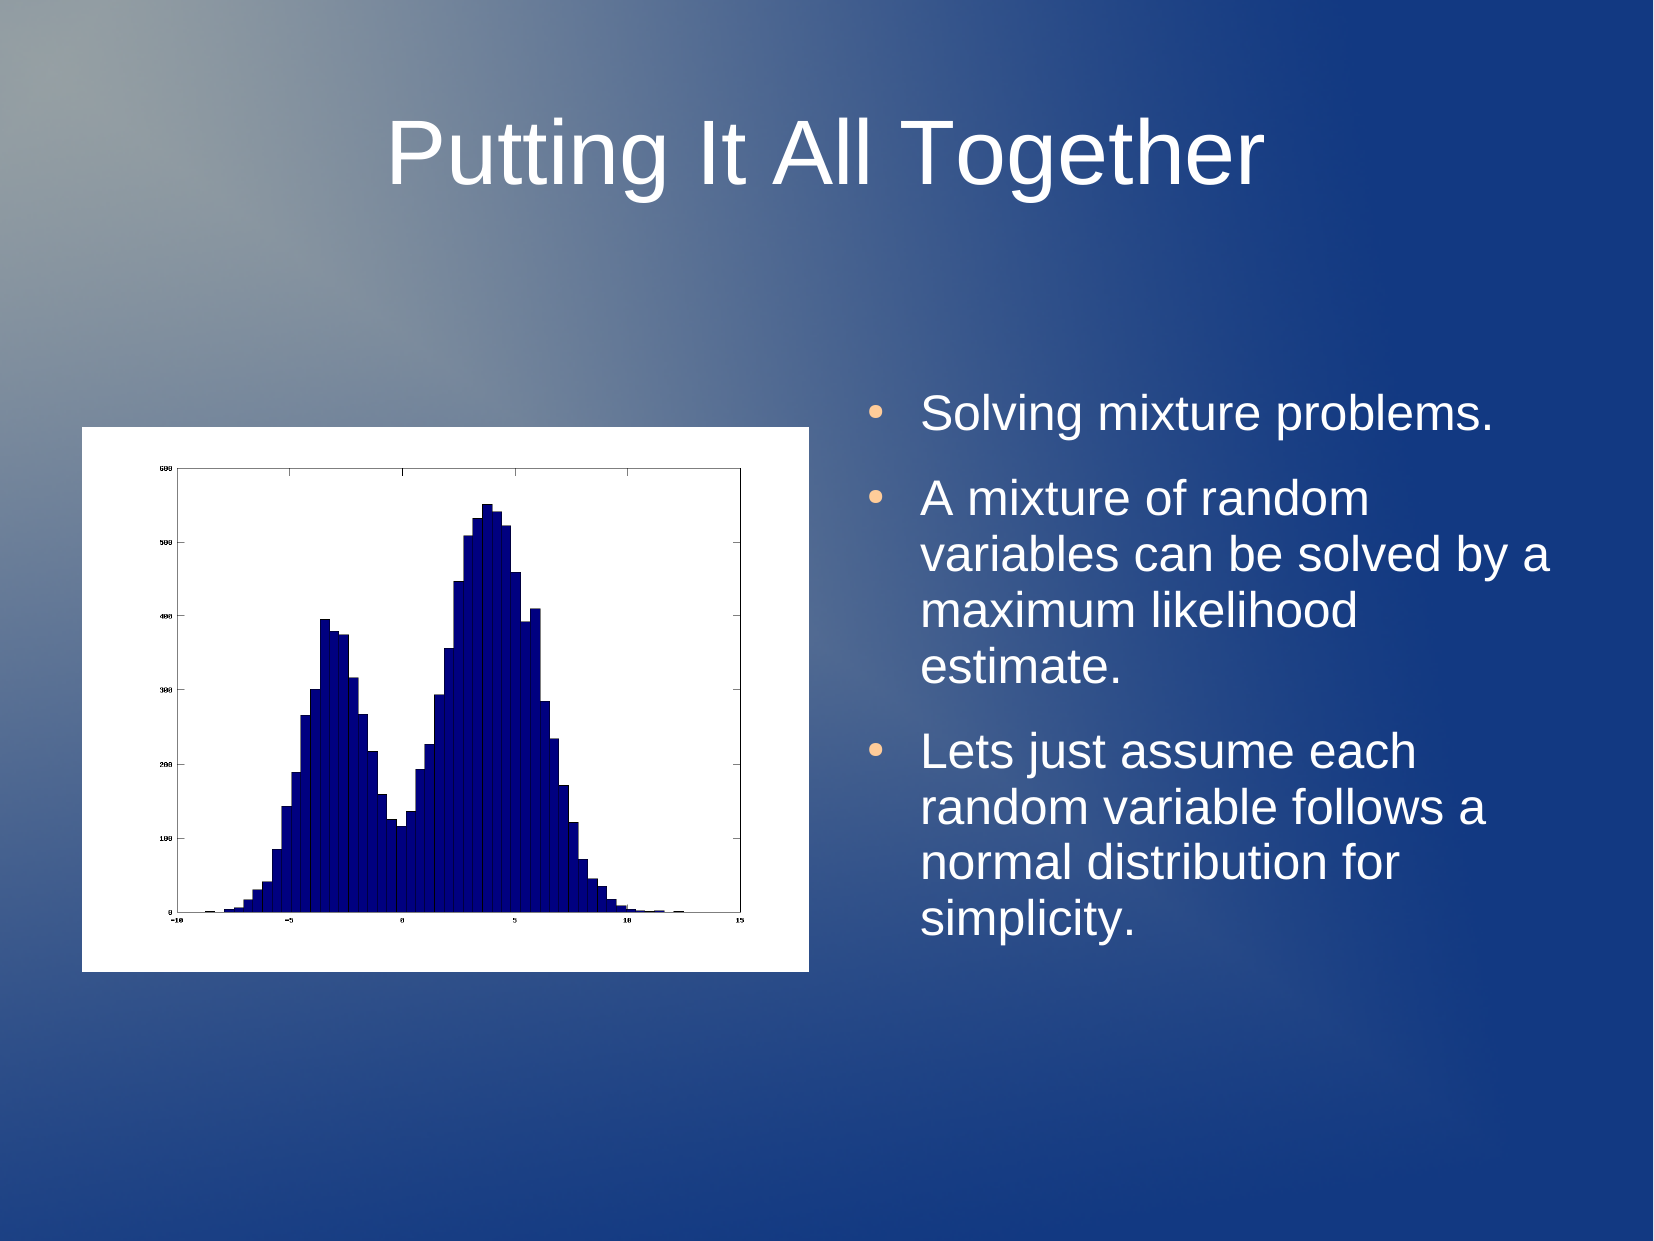

# Putting It All Together
Solving mixture problems.
A mixture of random variables can be solved by a maximum likelihood estimate.
Lets just assume each random variable follows a normal distribution for simplicity.